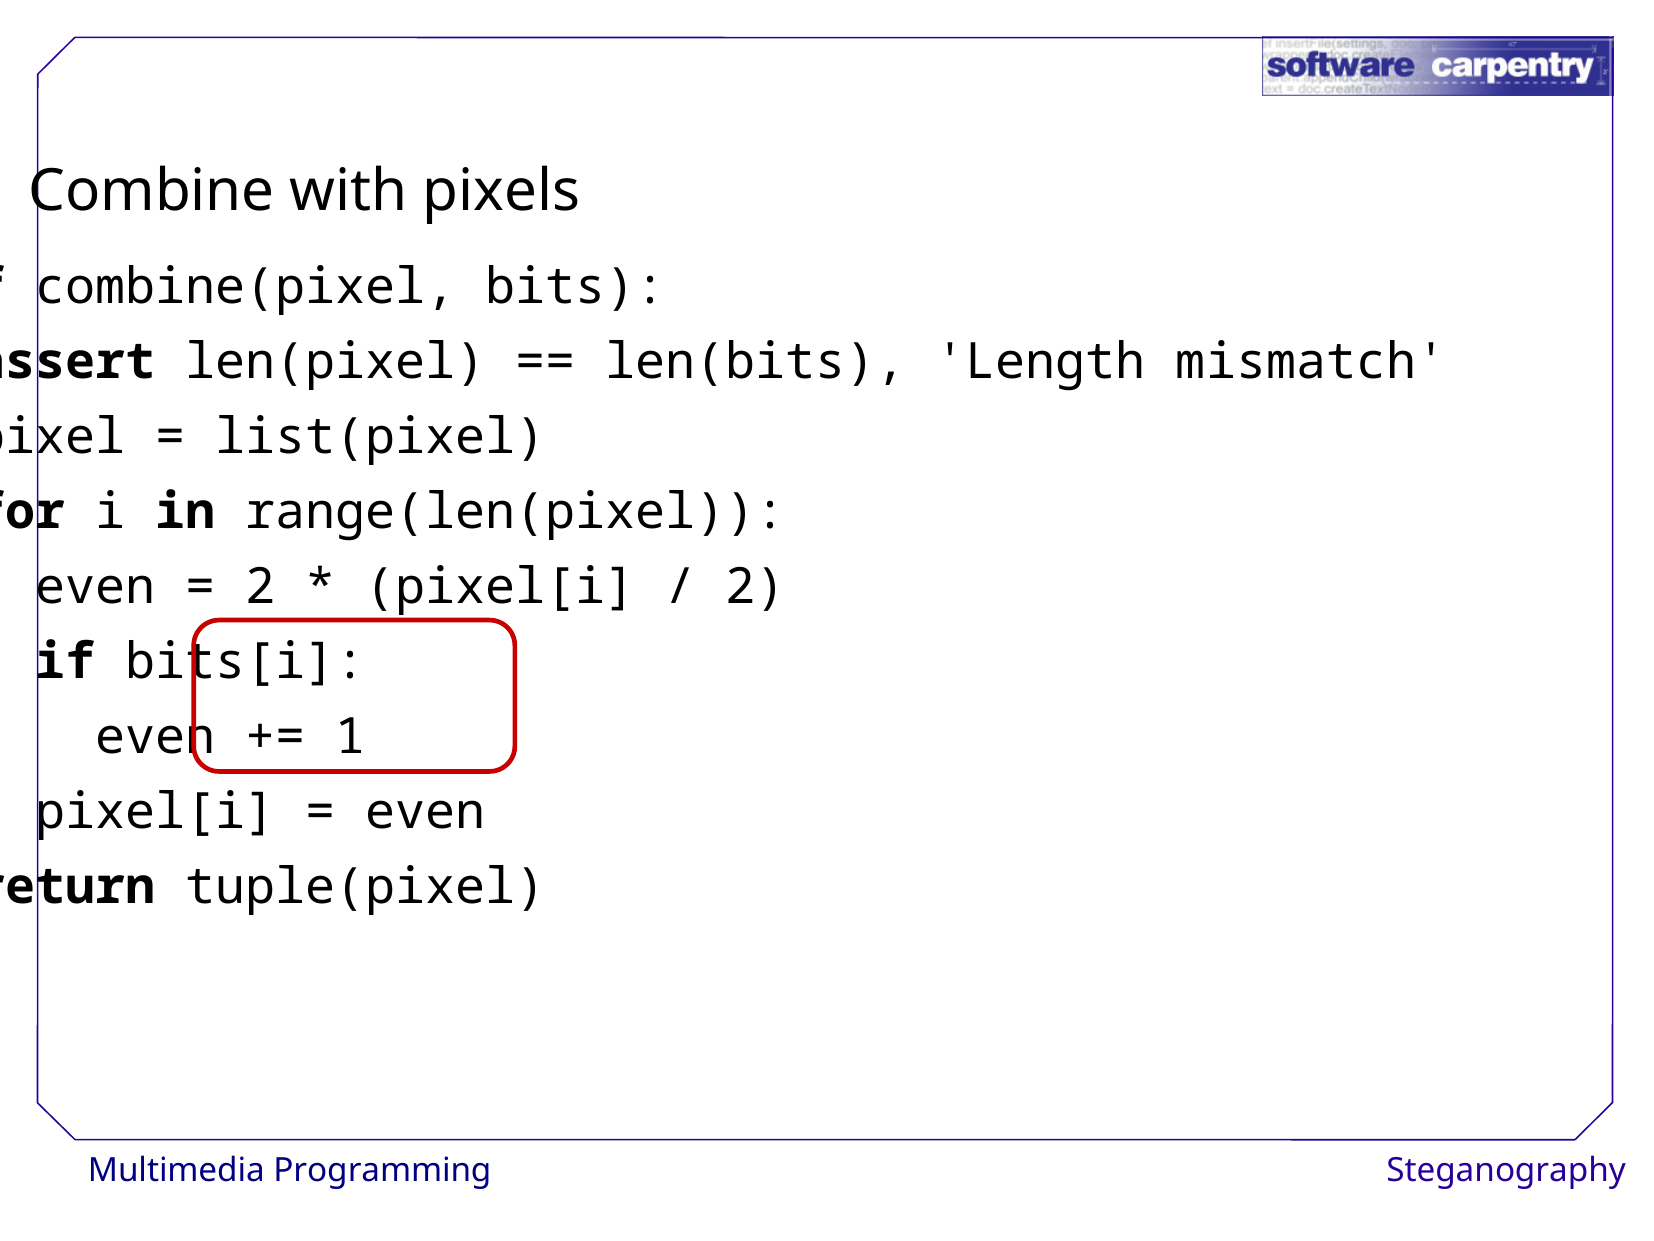

Combine with pixels
def combine(pixel, bits):
 assert len(pixel) == len(bits), 'Length mismatch'
 pixel = list(pixel)
 for i in range(len(pixel)):
 even = 2 * (pixel[i] / 2)
 if bits[i]:
 even += 1
 pixel[i] = even
 return tuple(pixel)